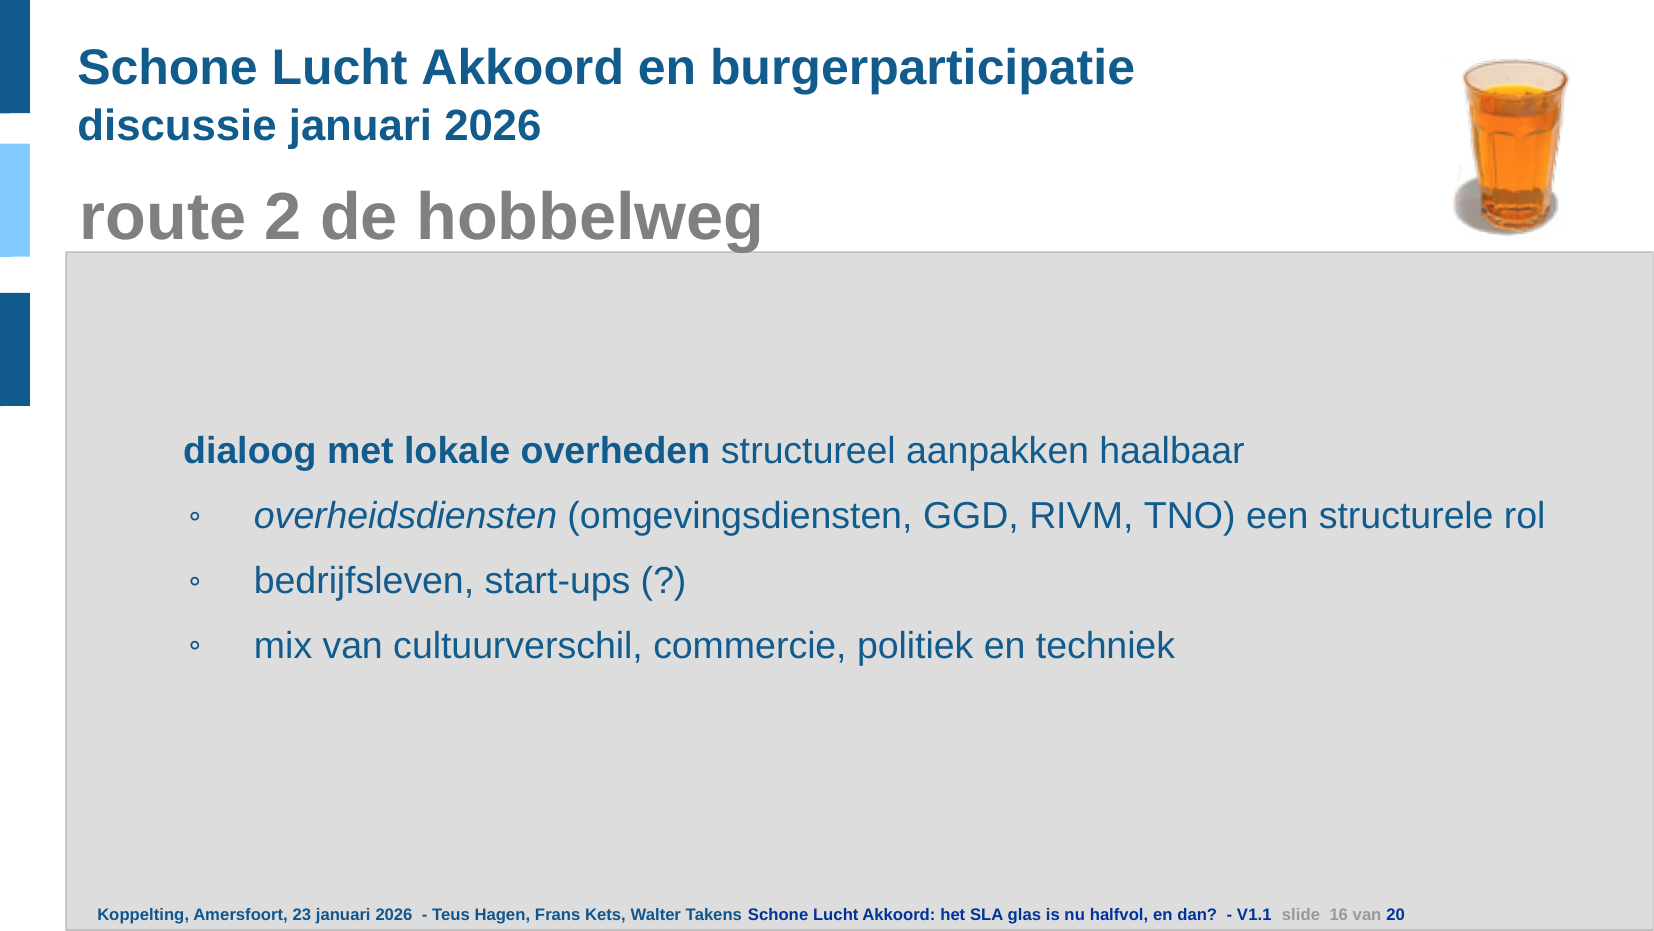

# Schone Lucht Akkoord en burgerparticipatie
discussie januari 2026
route 2 de hobbelweg
 dialoog met lokale overheden structureel aanpakken haalbaar
 overheidsdiensten (omgevingsdiensten, GGD, RIVM, TNO) een structurele rol
 bedrijfsleven, start-ups (?)
 mix van cultuurverschil, commercie, politiek en techniek